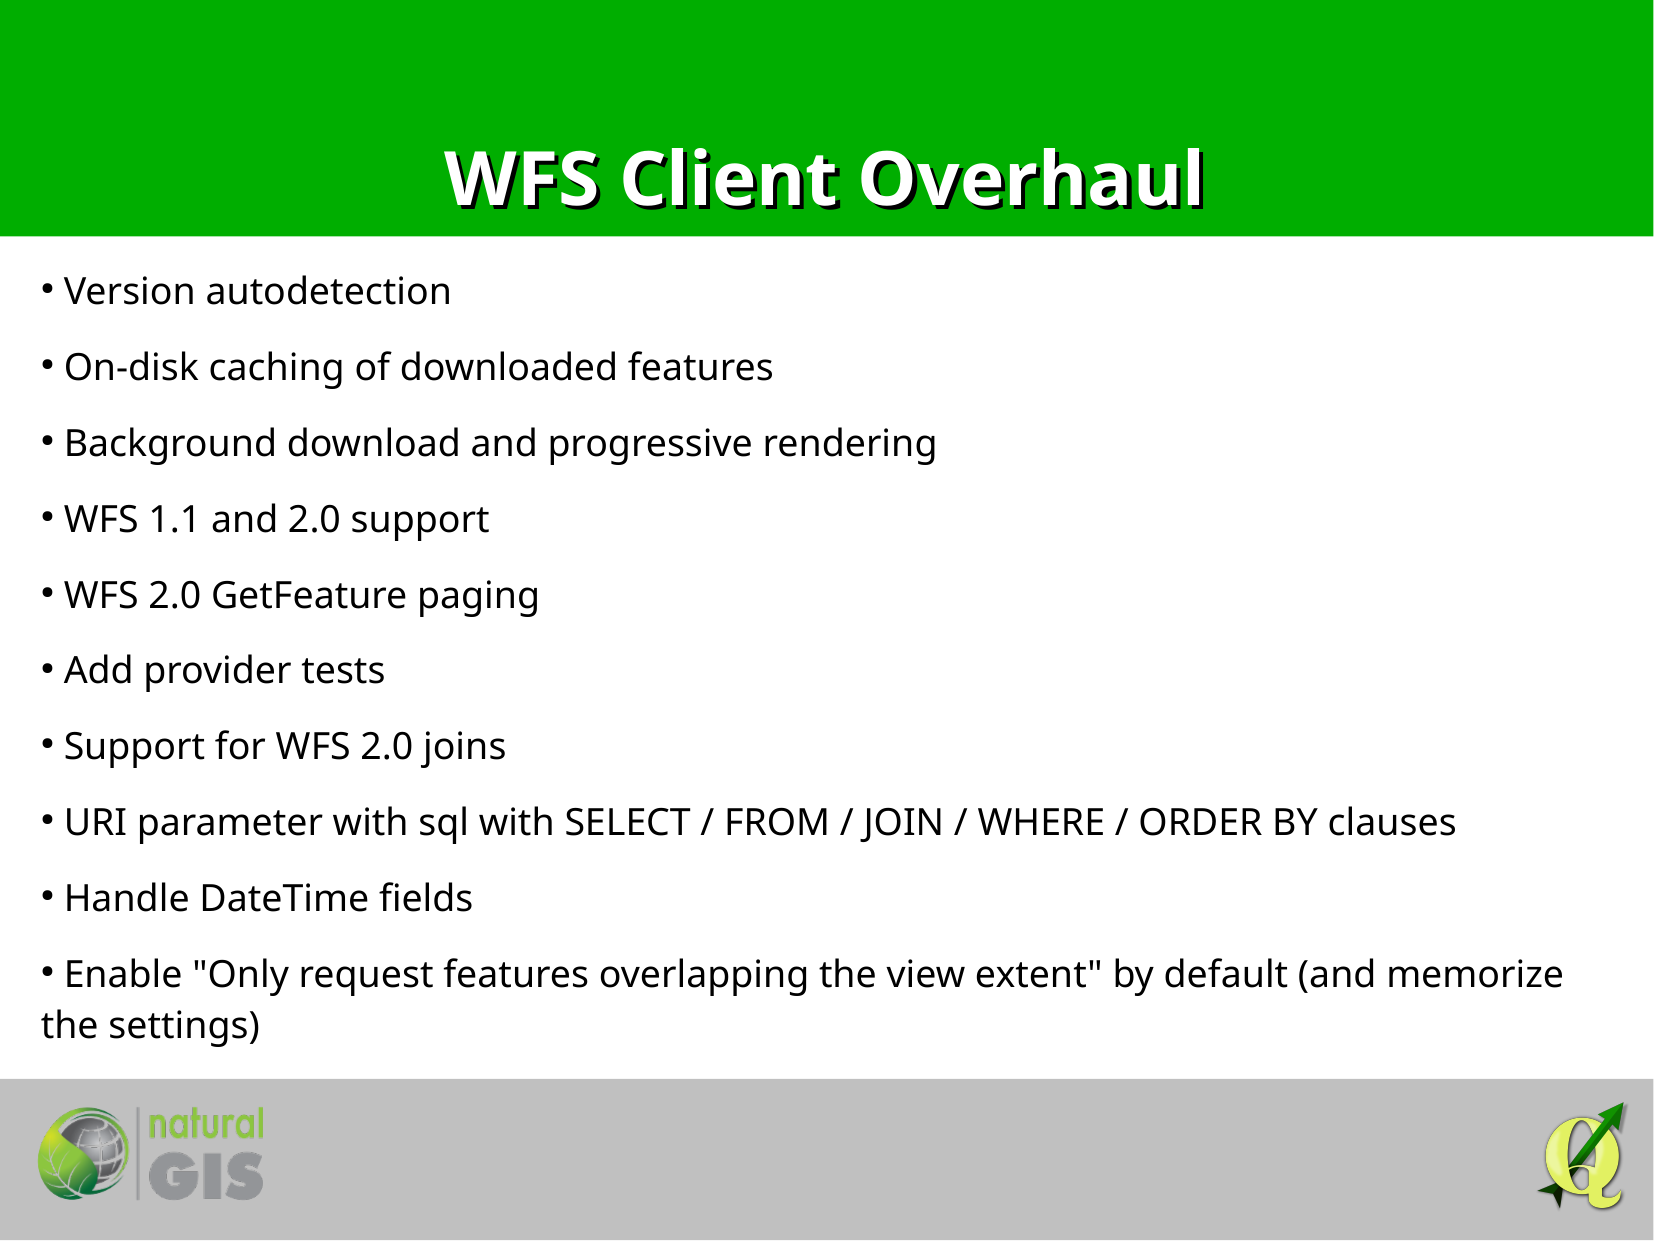

WFS Client Overhaul
 Version autodetection
 On-disk caching of downloaded features
 Background download and progressive rendering
 WFS 1.1 and 2.0 support
 WFS 2.0 GetFeature paging
 Add provider tests
 Support for WFS 2.0 joins
 URI parameter with sql with SELECT / FROM / JOIN / WHERE / ORDER BY clauses
 Handle DateTime fields
 Enable "Only request features overlapping the view extent" by default (and memorize the settings)